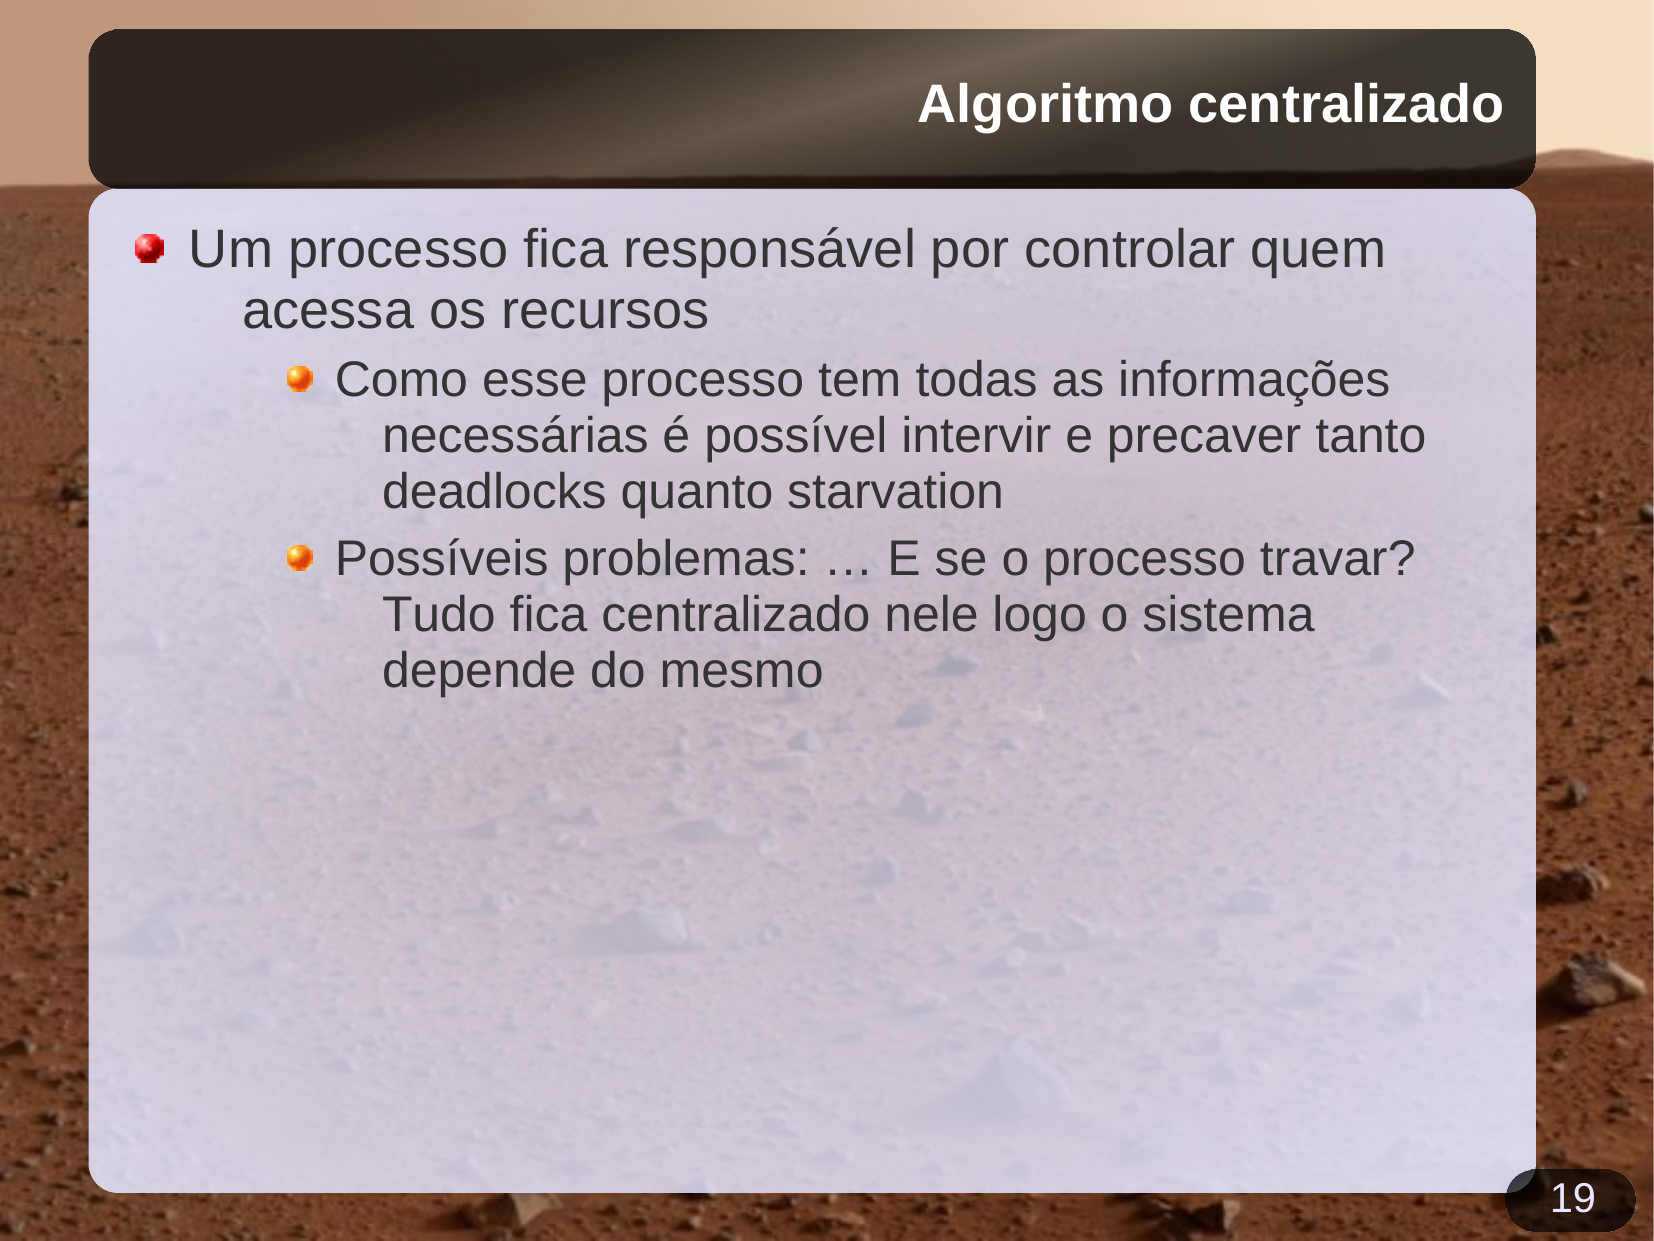

# Algoritmo centralizado
Um processo fica responsável por controlar quem acessa os recursos
Como esse processo tem todas as informações necessárias é possível intervir e precaver tanto deadlocks quanto starvation
Possíveis problemas: … E se o processo travar? Tudo fica centralizado nele logo o sistema depende do mesmo